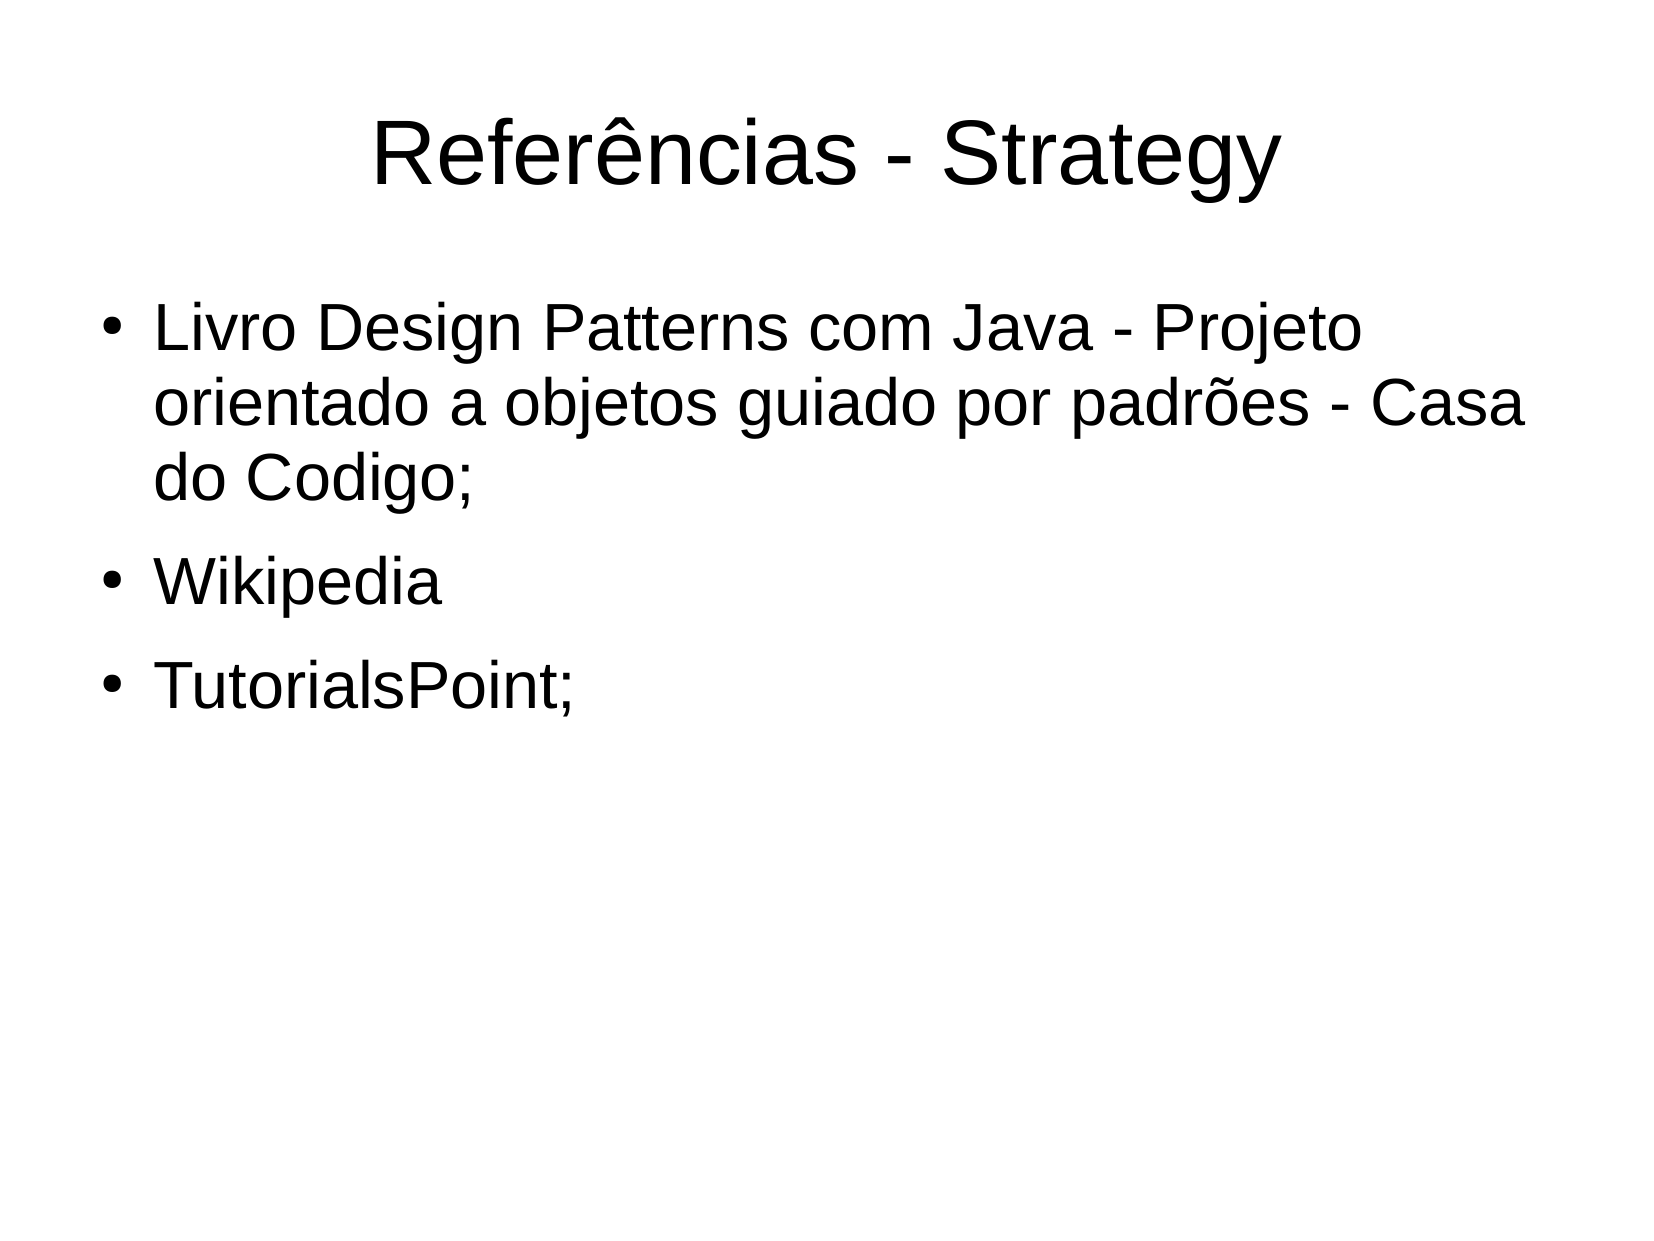

# Referências - Strategy
Livro Design Patterns com Java - Projeto orientado a objetos guiado por padrões - Casa do Codigo;
Wikipedia
TutorialsPoint;